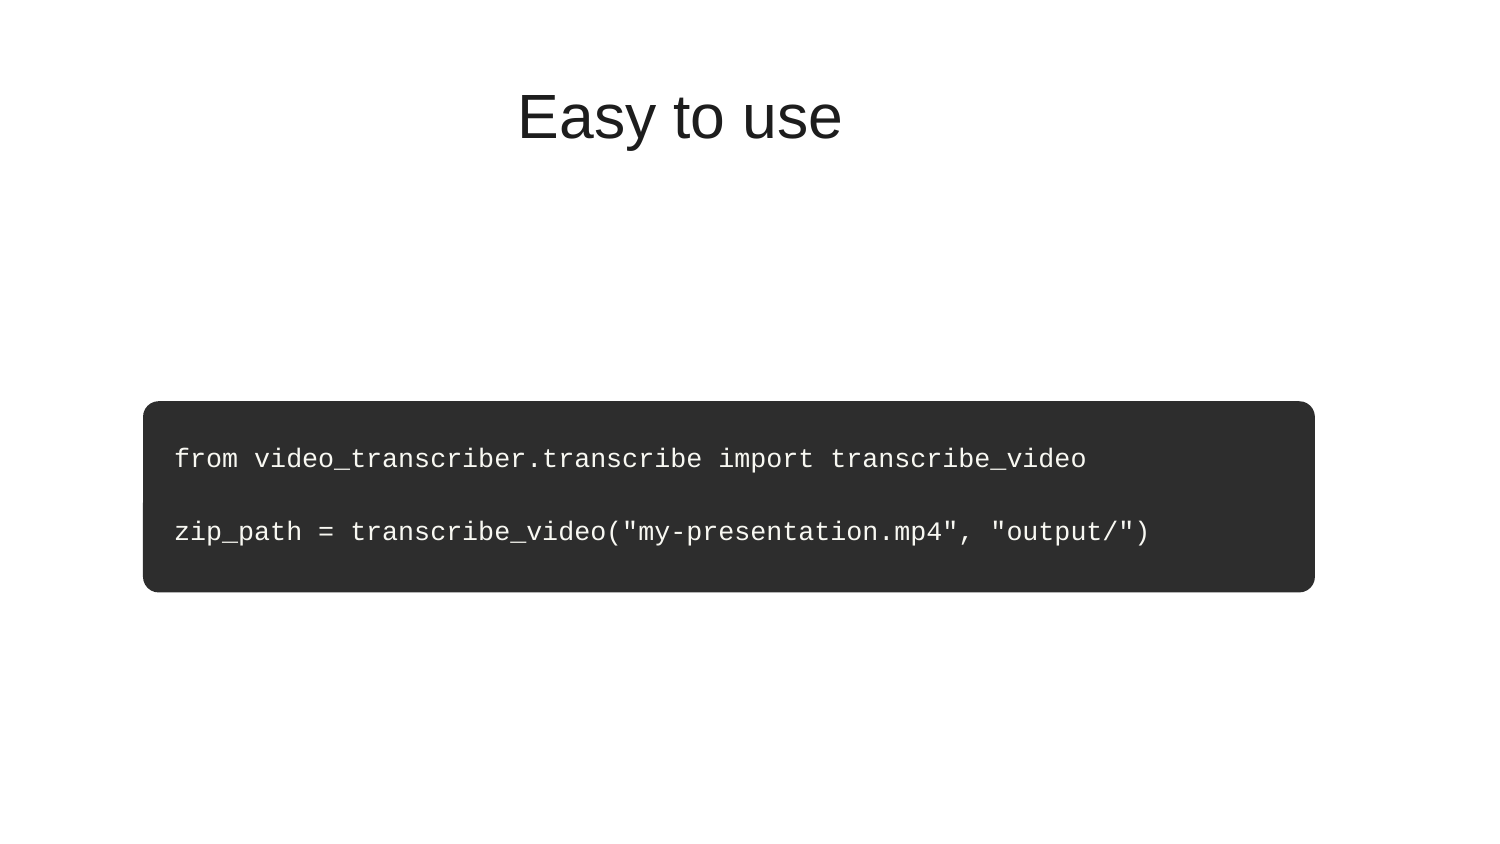

Easy to use
from video_transcriber.transcribe import transcribe_video
zip_path = transcribe_video("my-presentation.mp4", "output/")